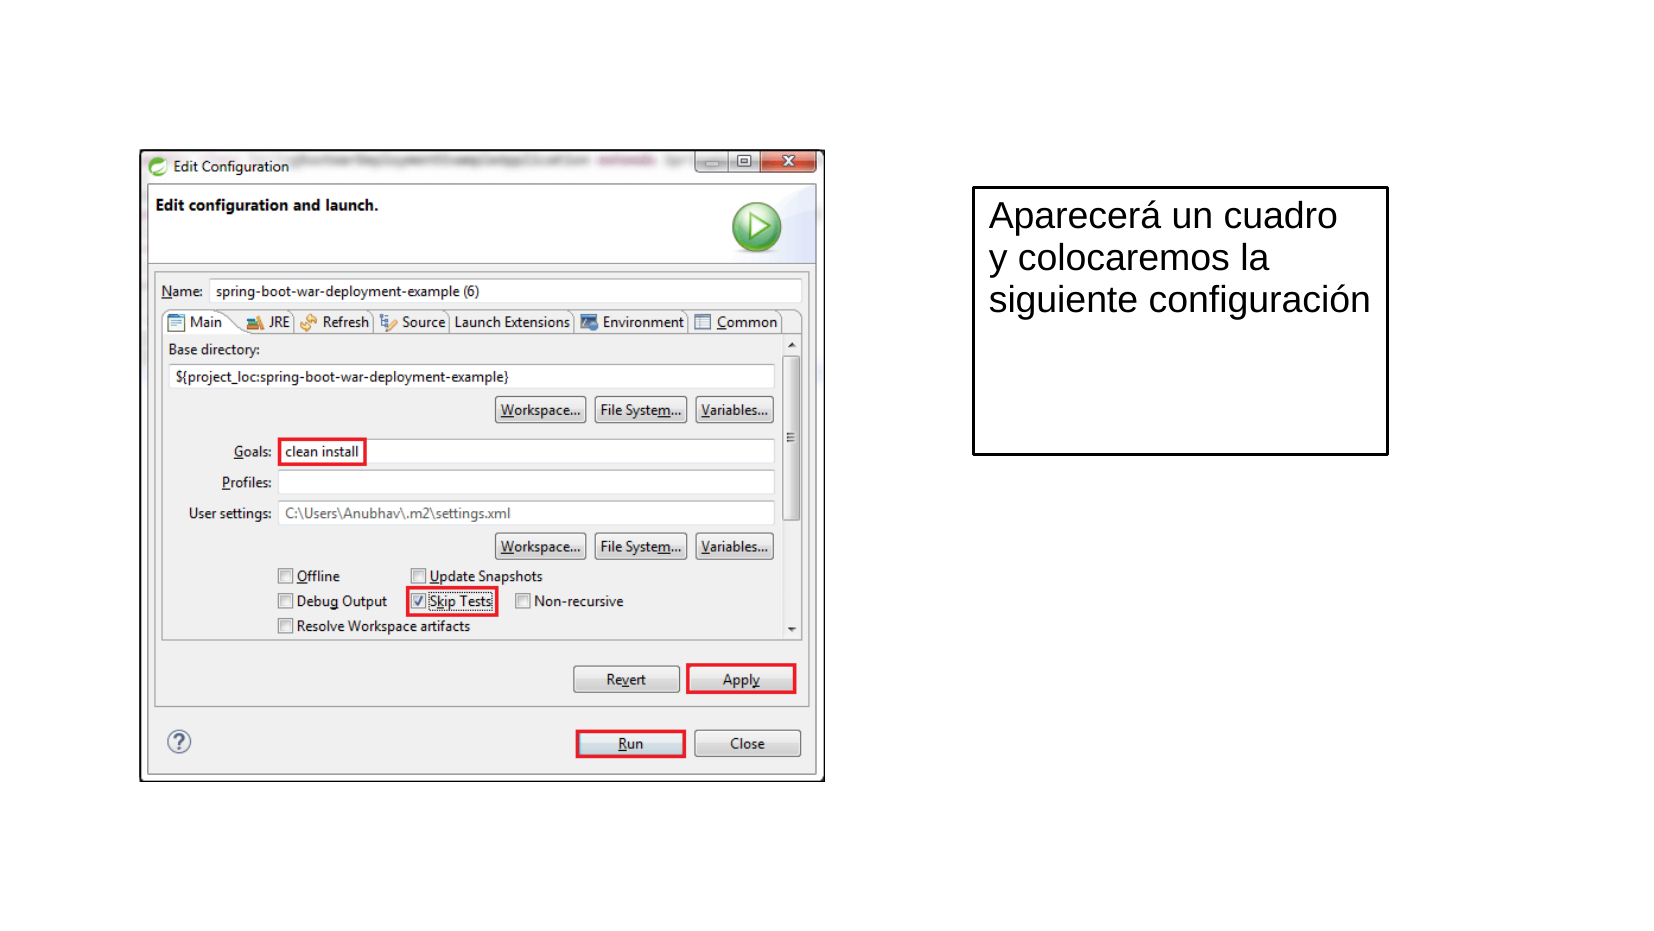

Aparecerá un cuadro y colocaremos la siguiente configuración